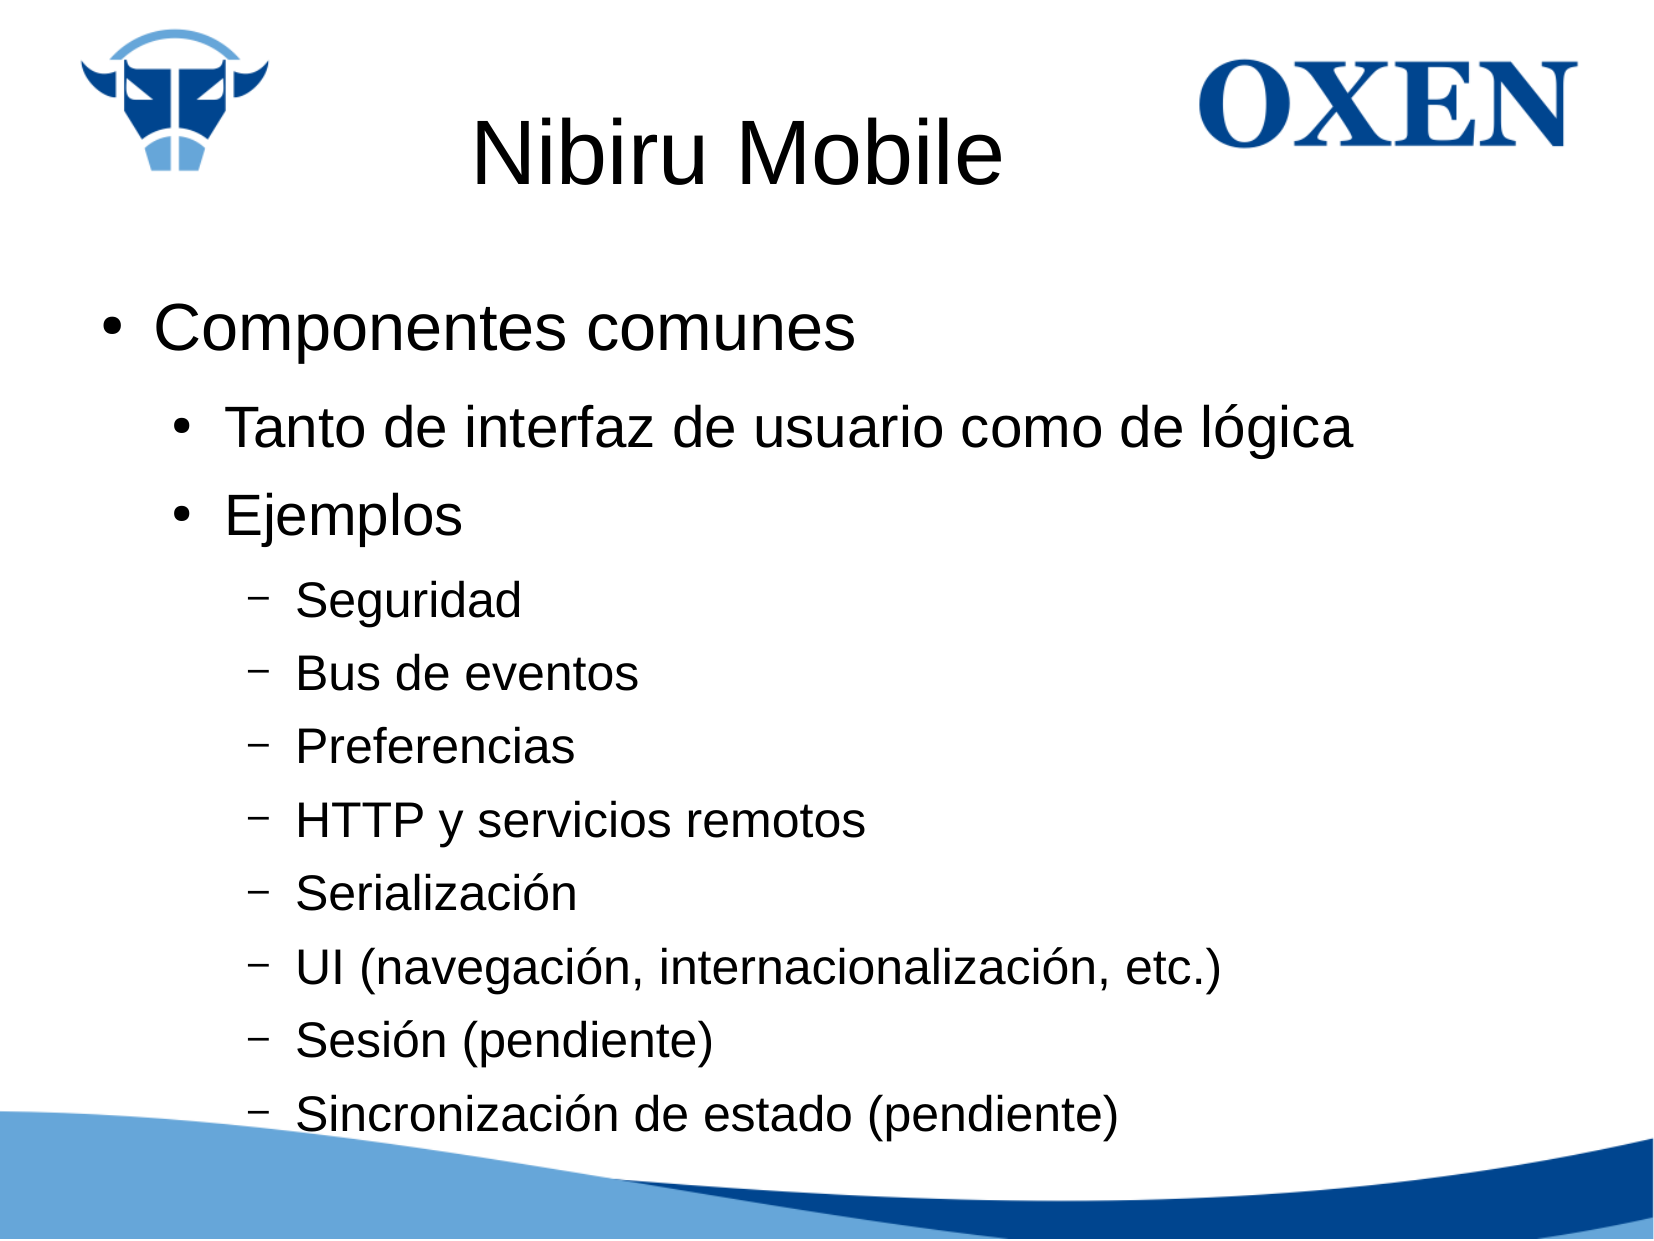

# Nibiru Mobile
Componentes comunes
Tanto de interfaz de usuario como de lógica
Ejemplos
Seguridad
Bus de eventos
Preferencias
HTTP y servicios remotos
Serialización
UI (navegación, internacionalización, etc.)
Sesión (pendiente)
Sincronización de estado (pendiente)